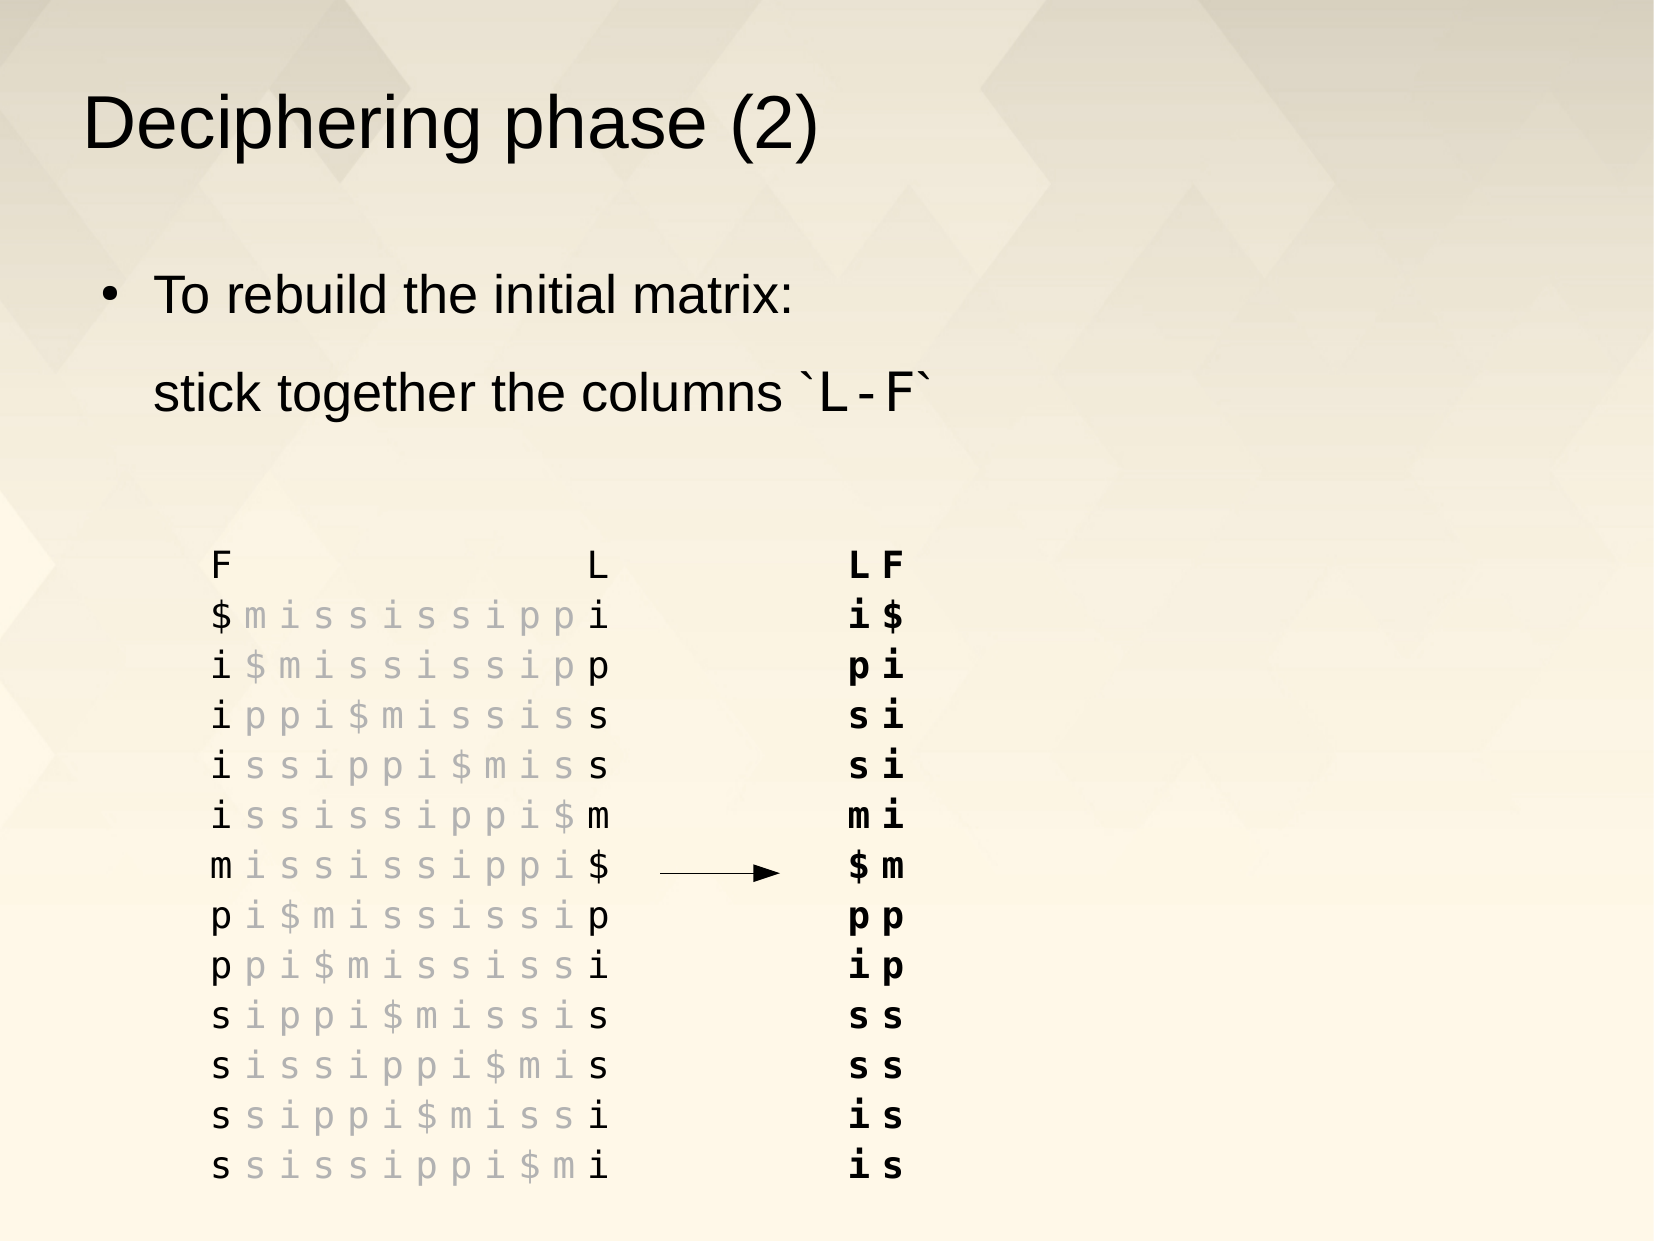

# Deciphering phase (2)
To rebuild the initial matrix:
stick together the columns `L-F`
F L
$mississippi
i$mississipp
ippi$mississ
issippi$miss
ississippi$m
mississippi$
pi$mississip
ppi$mississi
sippi$missis
sissippi$mis
ssippi$missi
ssissippi$mi
LF
i$
pi
si
si
mi
$m
pp
ip
ss
ss
is
is